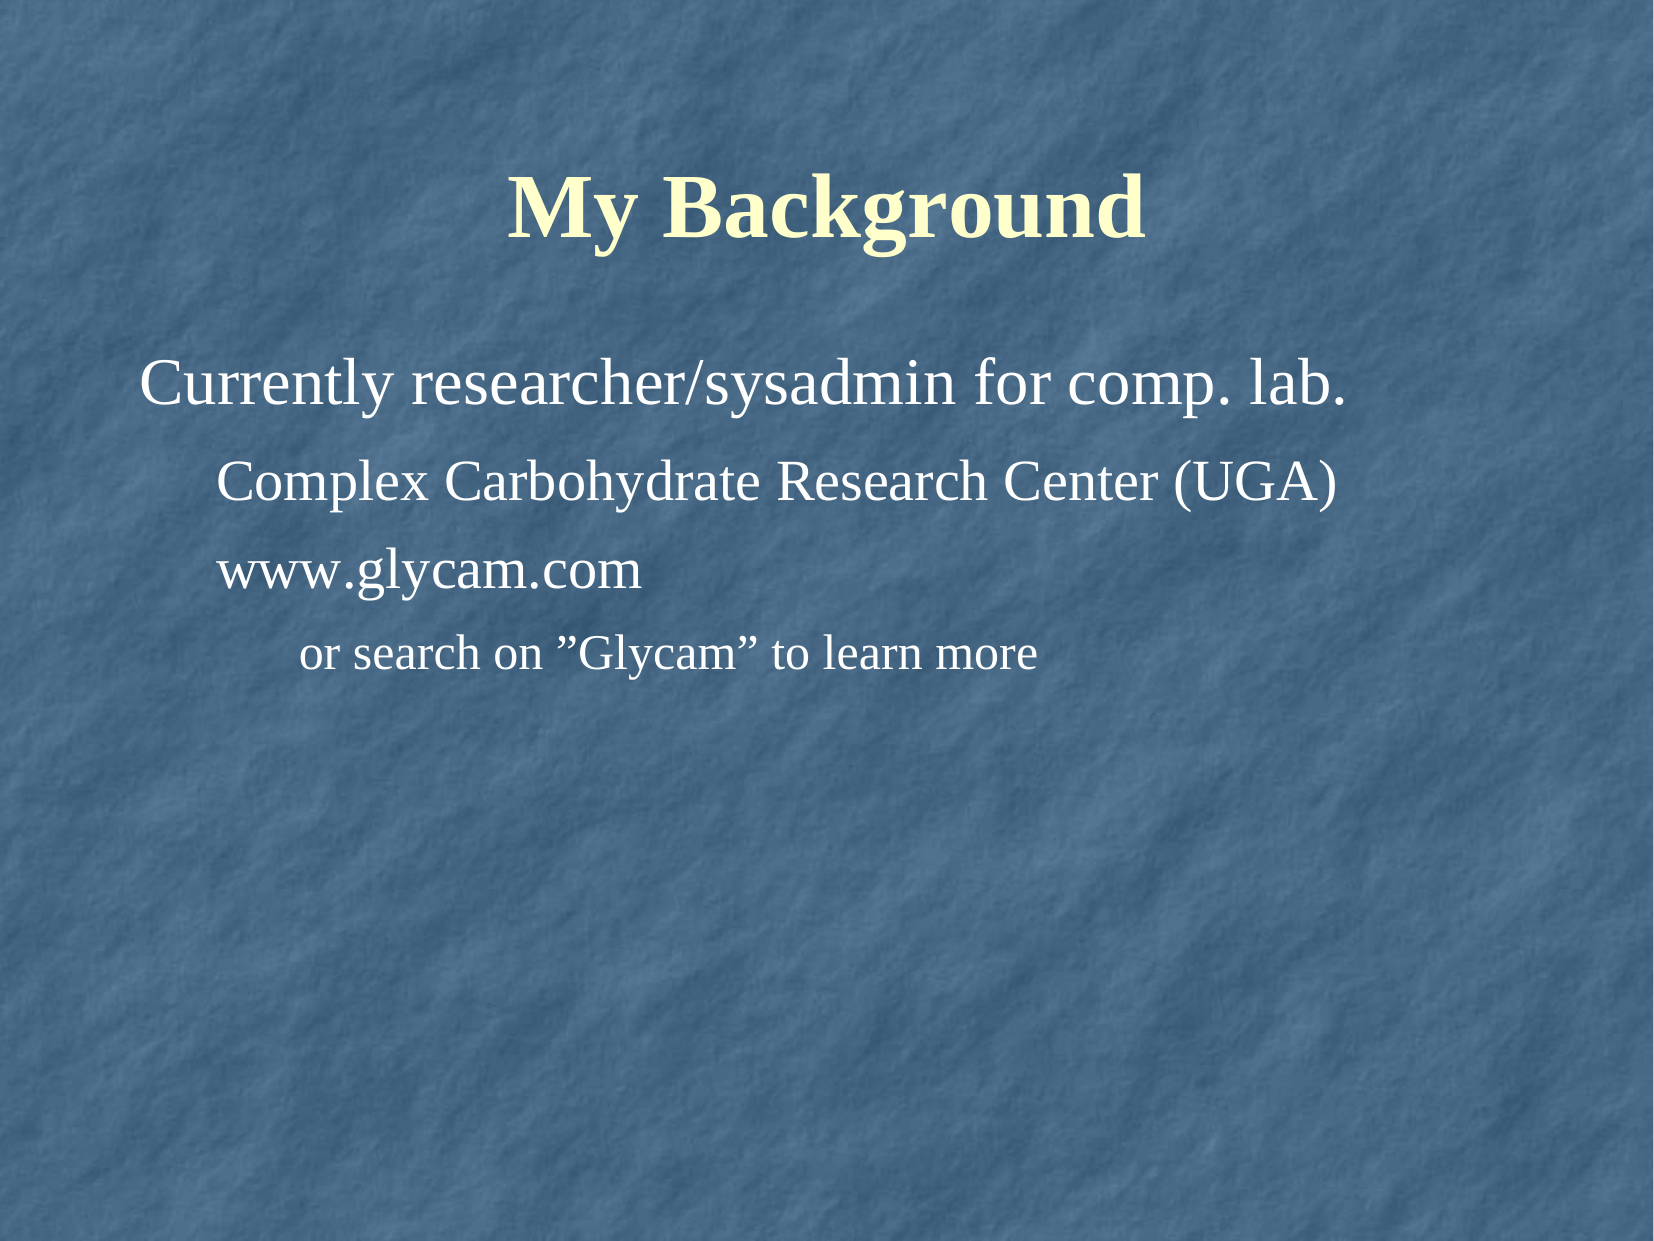

# My Background
Currently researcher/sysadmin for comp. lab.
Complex Carbohydrate Research Center (UGA)
www.glycam.com
or search on ”Glycam” to learn more